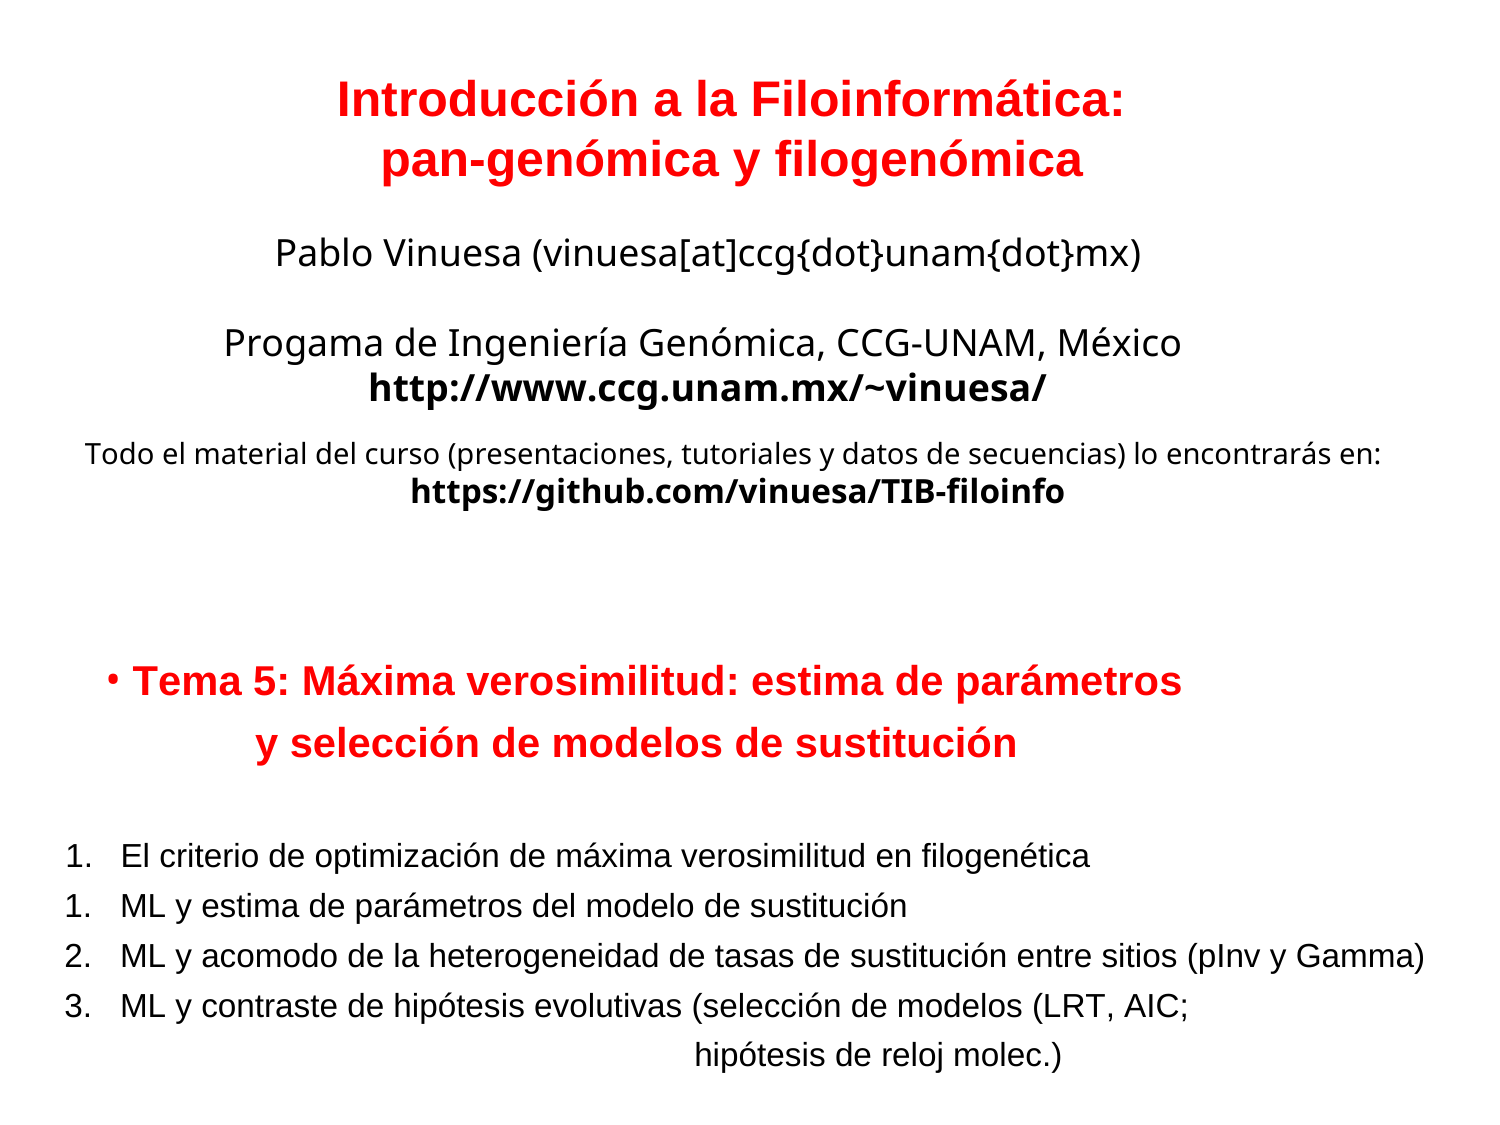

Introducción a la Filoinformática:
pan-genómica y filogenómica
Pablo Vinuesa (vinuesa[at]ccg{dot}unam{dot}mx)
Progama de Ingeniería Genómica, CCG-UNAM, México http://www.ccg.unam.mx/~vinuesa/
Todo el material del curso (presentaciones, tutoriales y datos de secuencias) lo encontrarás en:
 https://github.com/vinuesa/TIB-filoinfo
 Tema 5: Máxima verosimilitud: estima de parámetros
 y selección de modelos de sustitución
1.	El criterio de optimización de máxima verosimilitud en filogenética
ML y estima de parámetros del modelo de sustitución
ML y acomodo de la heterogeneidad de tasas de sustitución entre sitios (pInv y Gamma)
ML y contraste de hipótesis evolutivas (selección de modelos (LRT, AIC;
 hipótesis de reloj molec.)